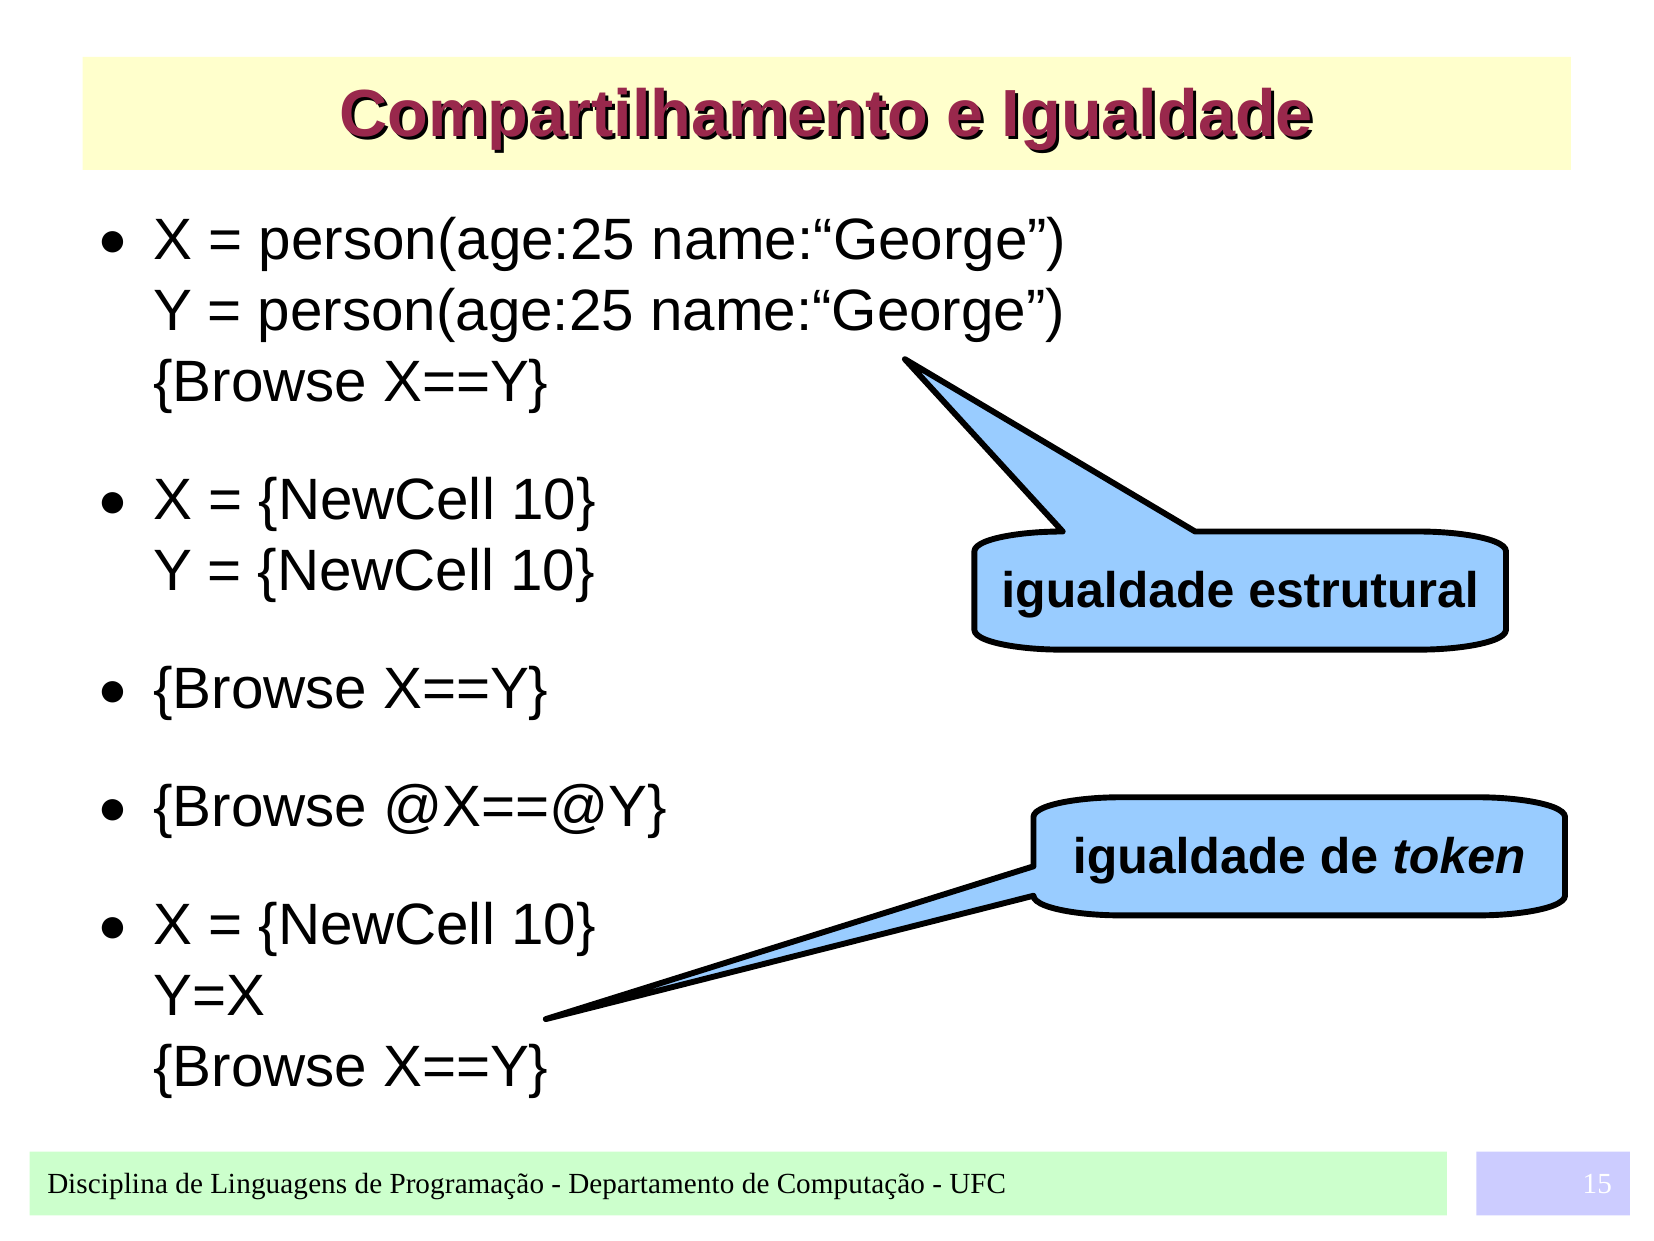

# Compartilhamento e Igualdade
X = person(age:25 name:“George”)
Y = person(age:25 name:“George”)
{Browse X==Y}
X = {NewCell 10}
Y = {NewCell 10}
{Browse X==Y}
{Browse @X==@Y}
X = {NewCell 10}
Y=X
{Browse X==Y}
igualdade estrutural
igualdade de token
Disciplina de Linguagens de Programação - Departamento de Computação - UFC
15